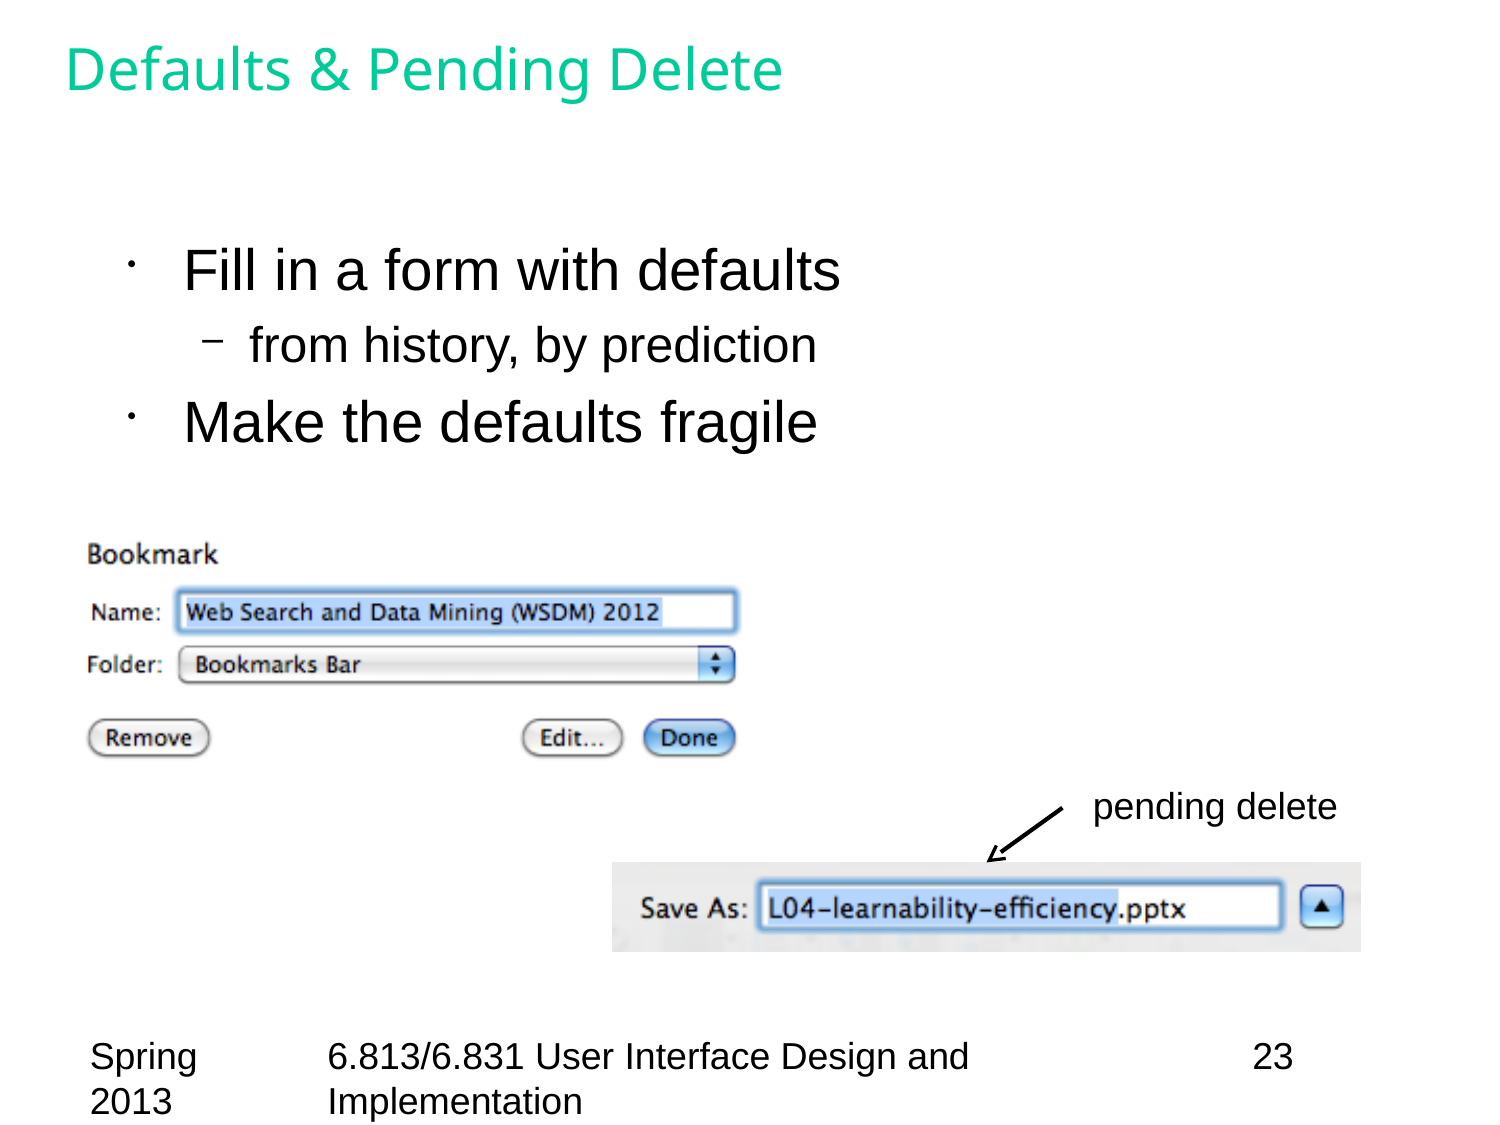

# Defaults & Pending Delete
Fill in a form with defaults
from history, by prediction
Make the defaults fragile
pending delete
Spring 2013
6.813/6.831 User Interface Design and Implementation